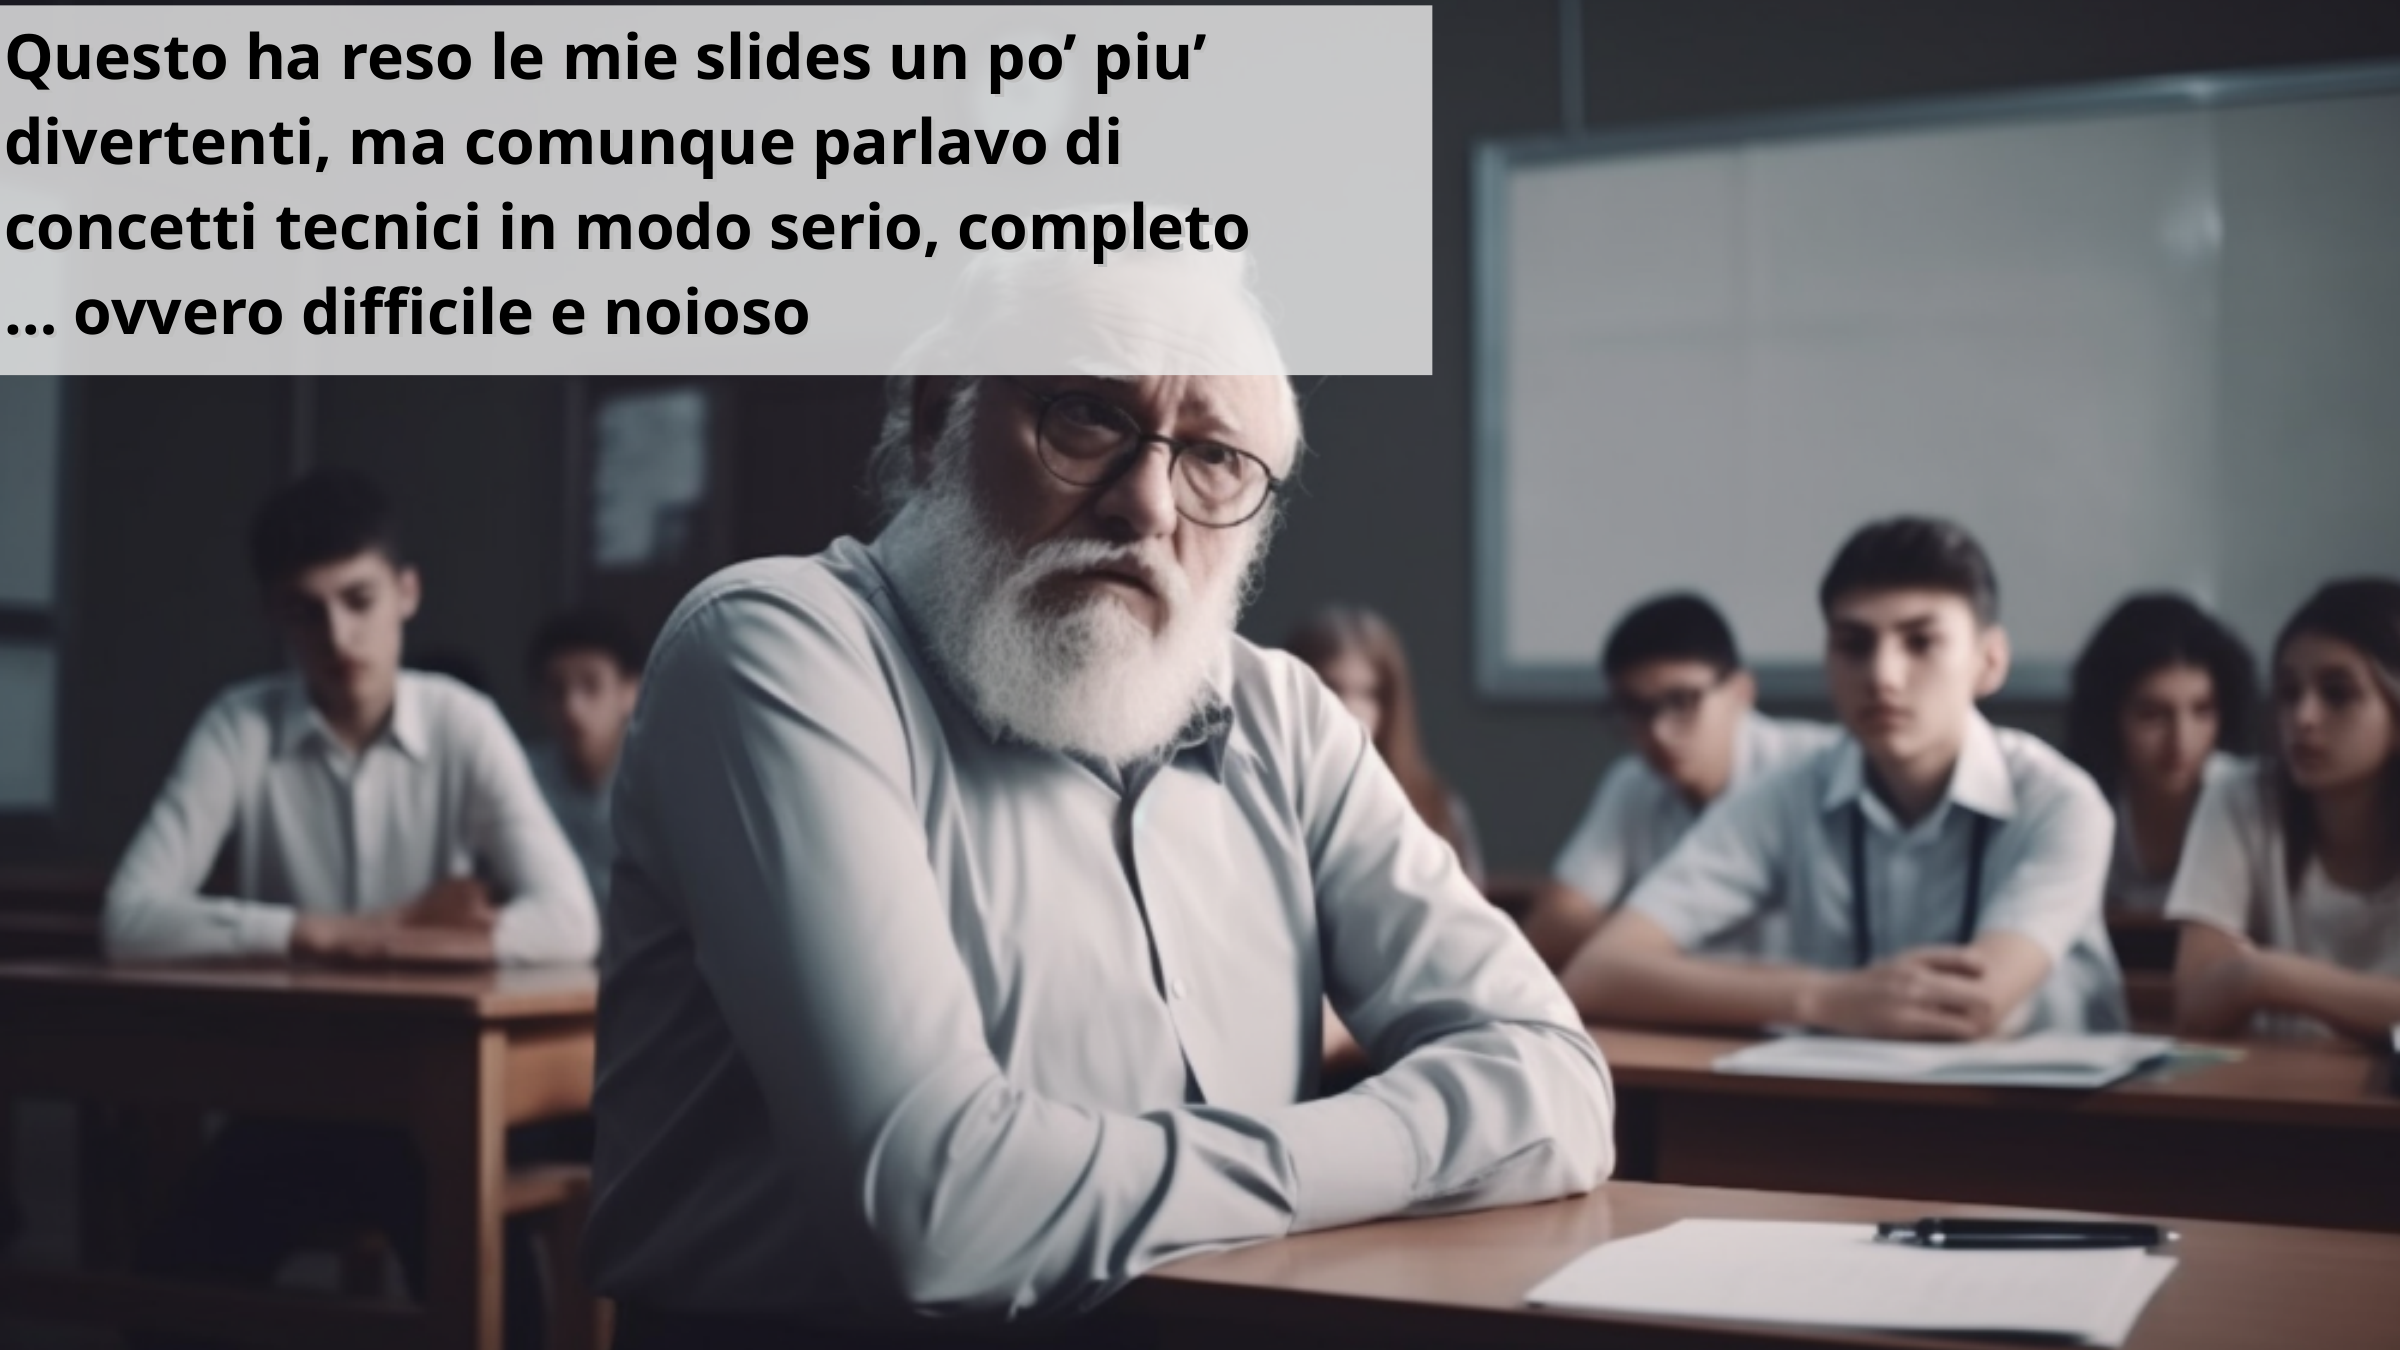

Questo ha reso le mie slides un po’ piu’
divertenti, ma comunque parlavo di
concetti tecnici in modo serio, completo
… ovvero difficile e noioso